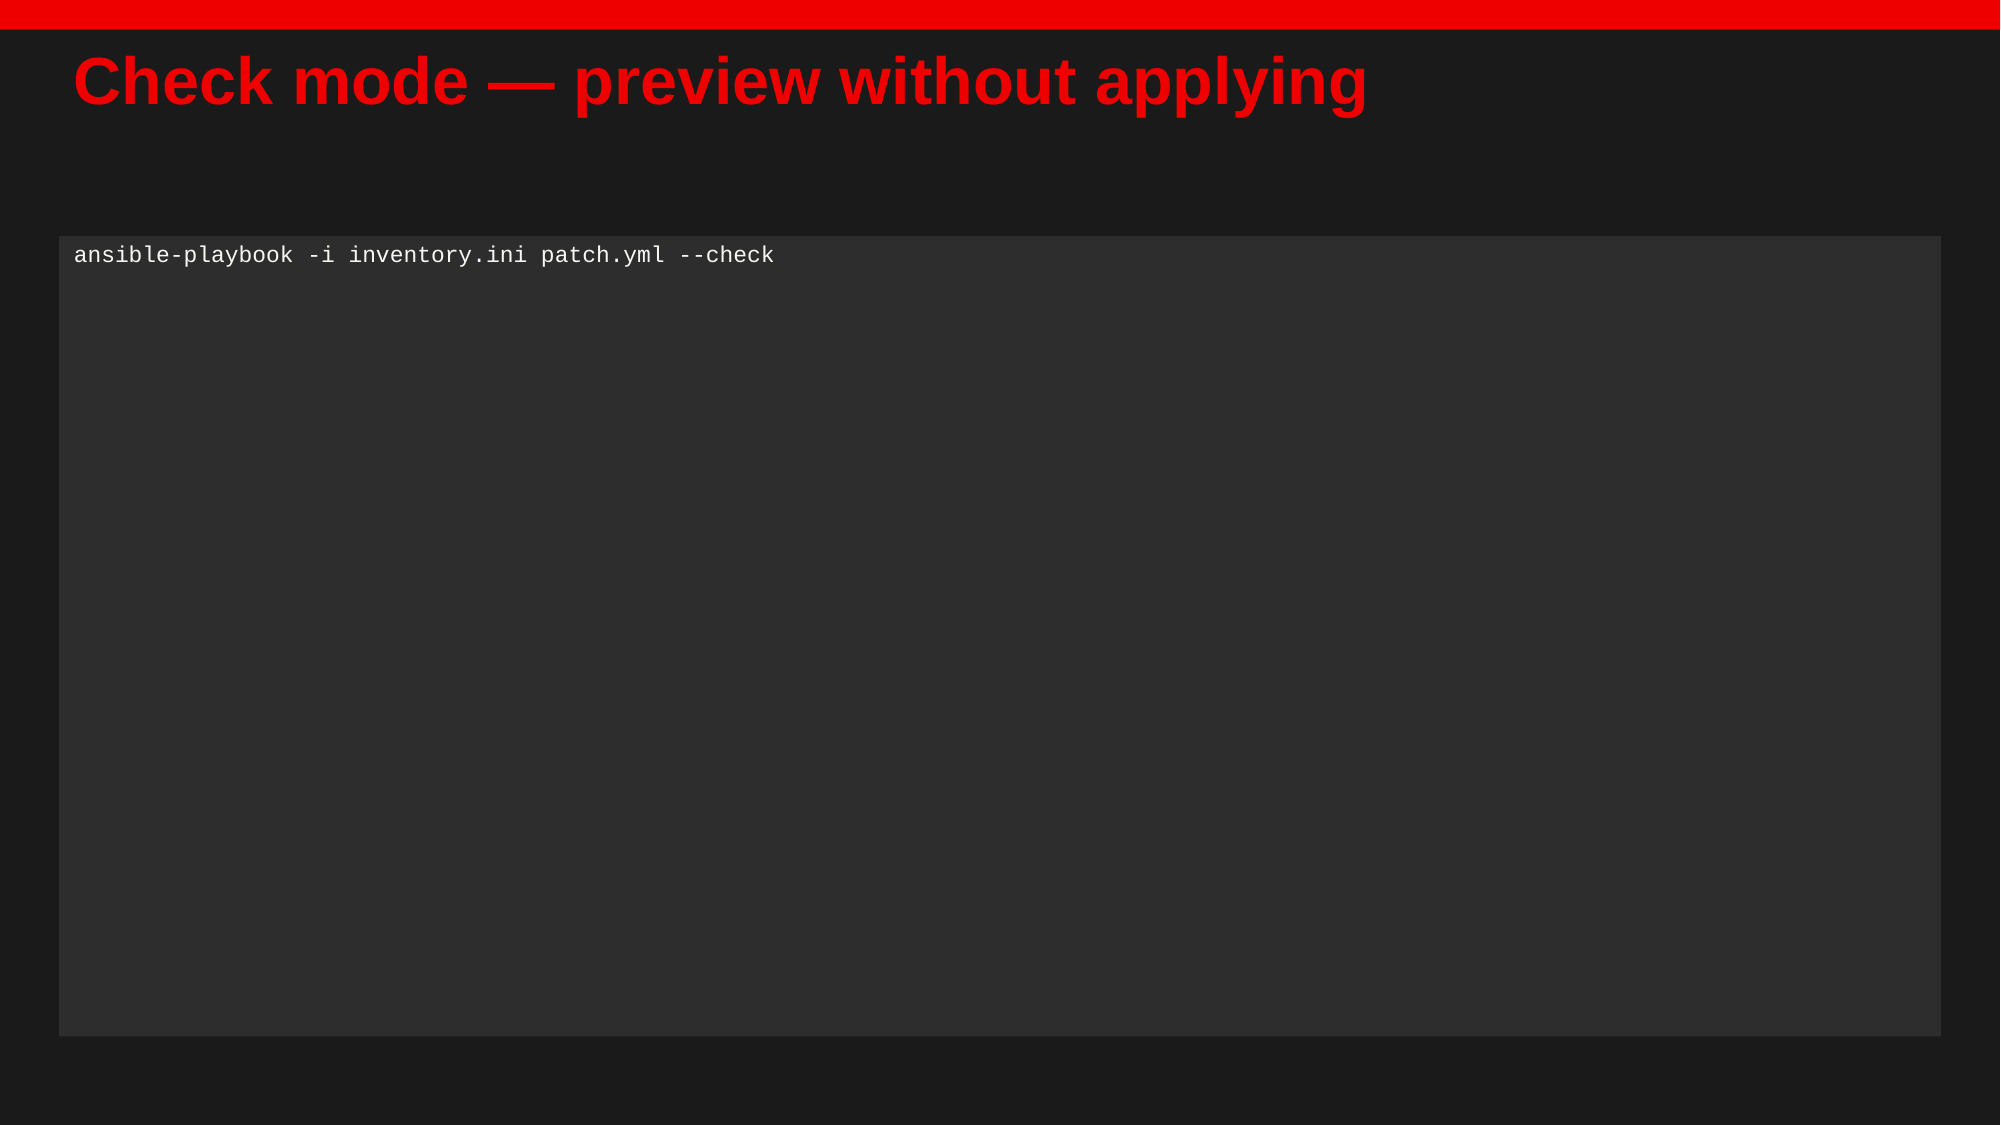

Check mode — preview without applying
ansible-playbook -i inventory.ini patch.yml --check